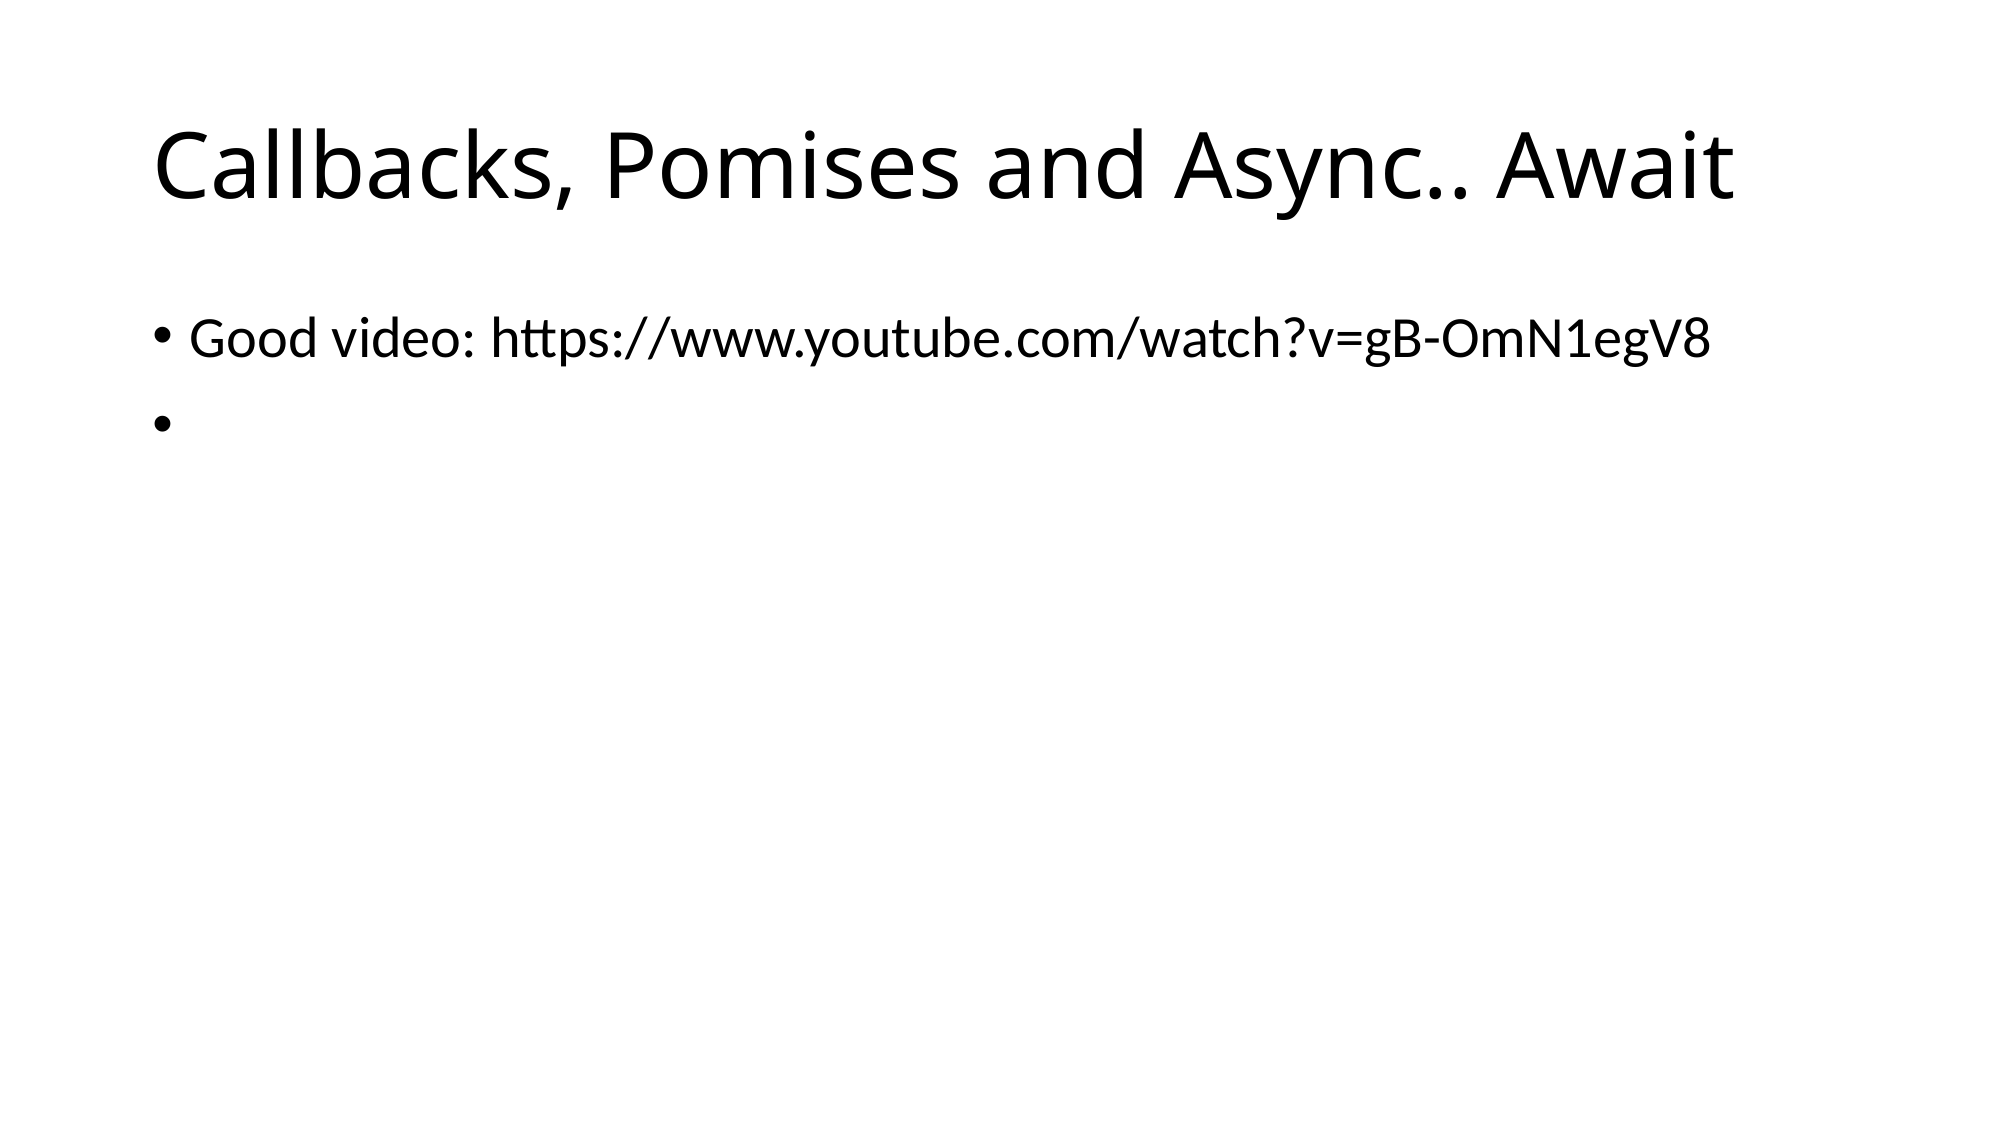

# Callbacks, Pomises and Async.. Await
Good video: https://www.youtube.com/watch?v=gB-OmN1egV8